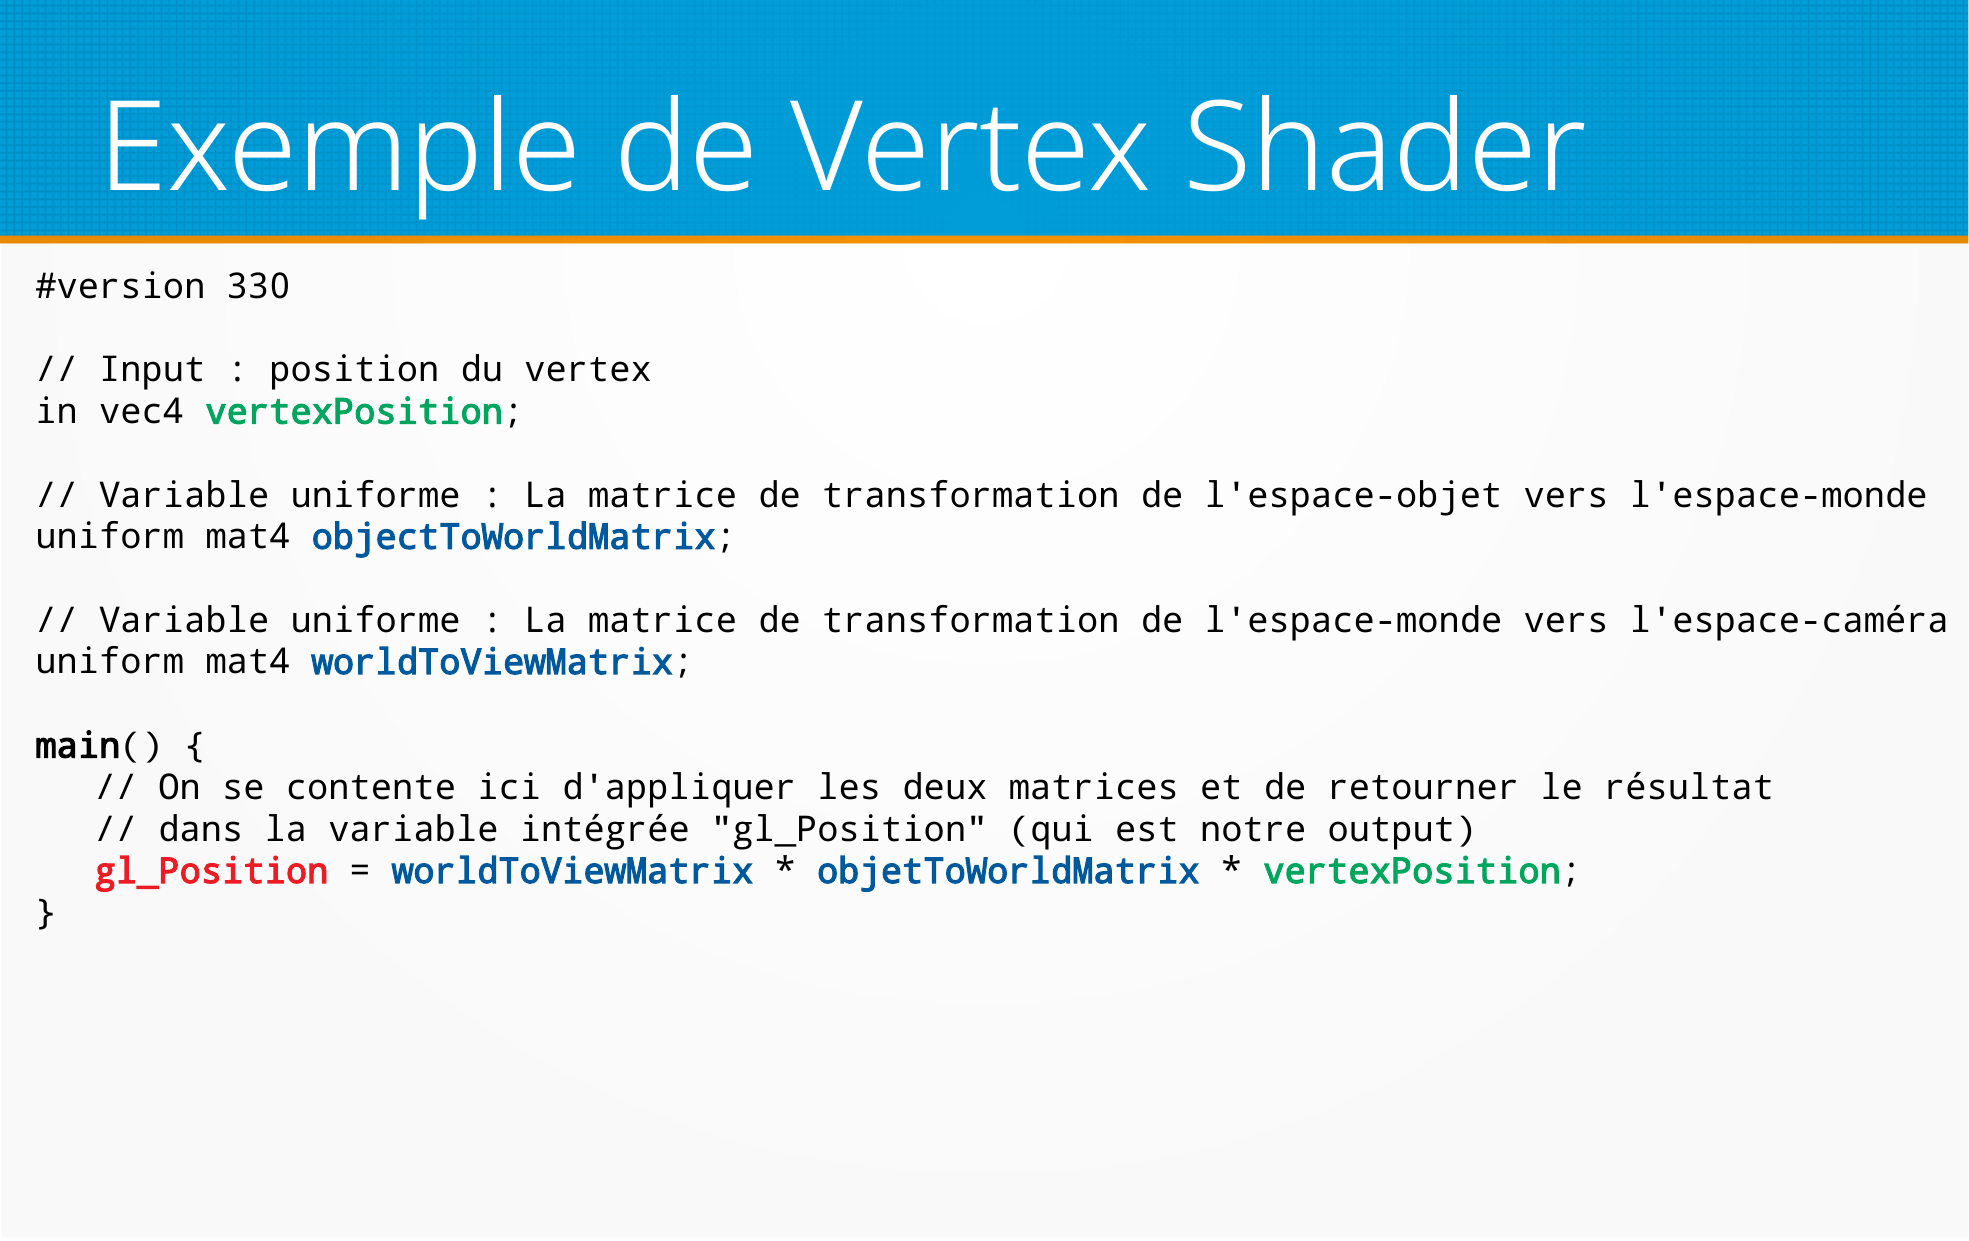

# Exemple de Vertex Shader
#version 330
// Input : position du vertex
in vec4 vertexPosition;
// Variable uniforme : La matrice de transformation de l'espace-objet vers l'espace-monde
uniform mat4 objectToWorldMatrix;
// Variable uniforme : La matrice de transformation de l'espace-monde vers l'espace-caméra
uniform mat4 worldToViewMatrix;
main() {
	// On se contente ici d'appliquer les deux matrices et de retourner le résultat
	// dans la variable intégrée "gl_Position" (qui est notre output)
	gl_Position = worldToViewMatrix * objetToWorldMatrix * vertexPosition;
}